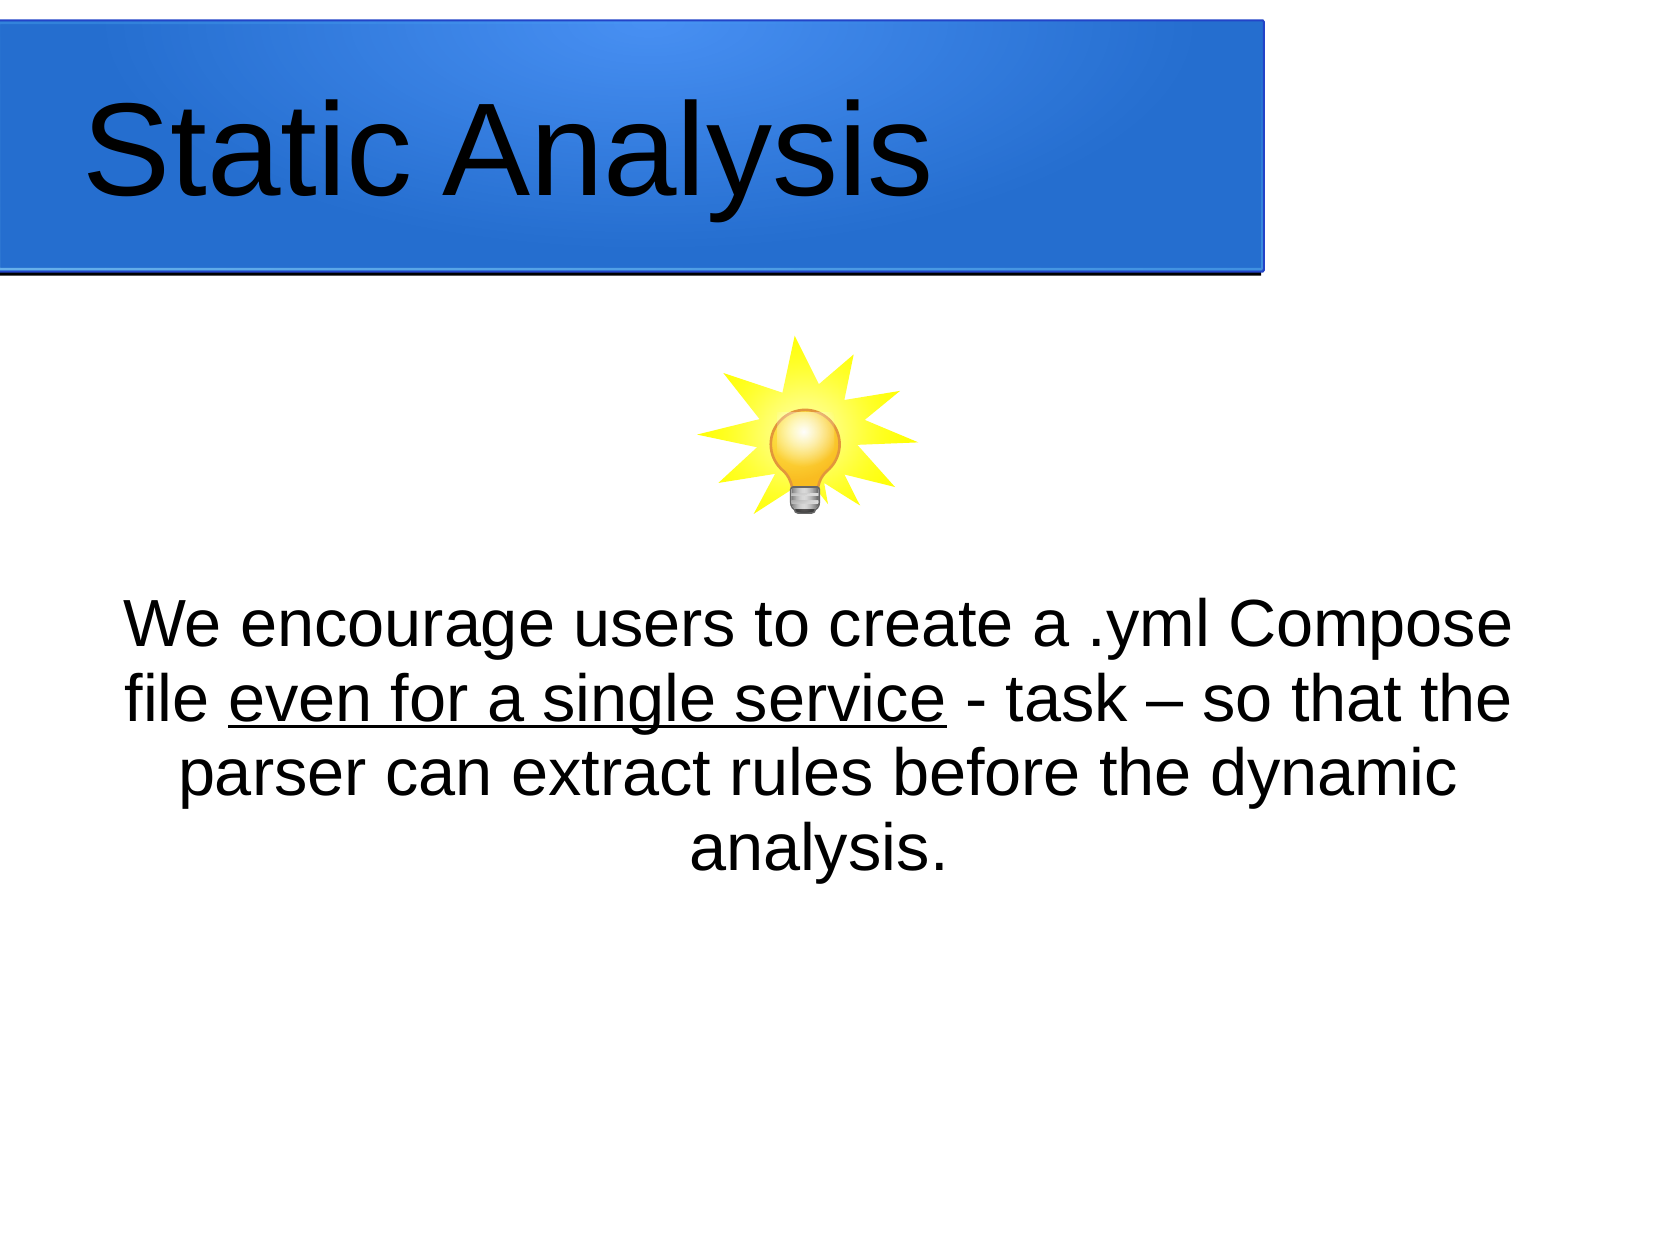

# Static Analysis
We encourage users to create a .yml Compose file even for a single service - task – so that the parser can extract rules before the dynamic analysis.